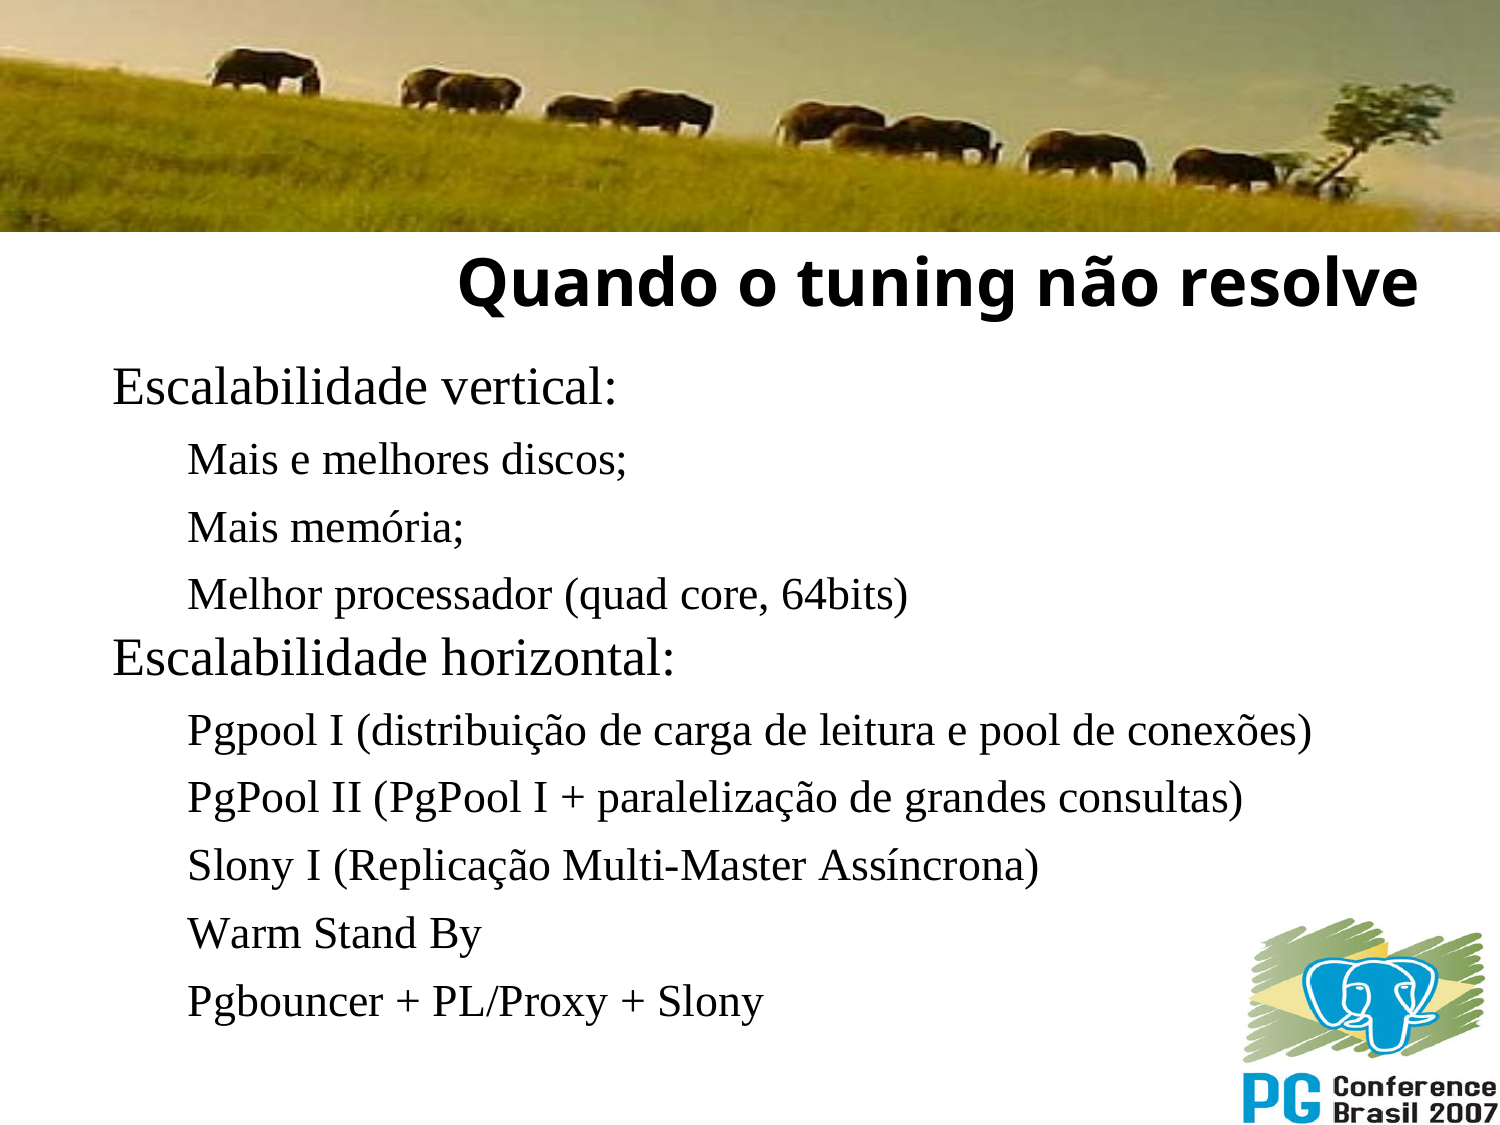

Quando o tuning não resolve
# Escalabilidade vertical:
Mais e melhores discos;
Mais memória;
Melhor processador (quad core, 64bits)
Escalabilidade horizontal:
Pgpool I (distribuição de carga de leitura e pool de conexões)
PgPool II (PgPool I + paralelização de grandes consultas)
Slony I (Replicação Multi-Master Assíncrona)
Warm Stand By
Pgbouncer + PL/Proxy + Slony